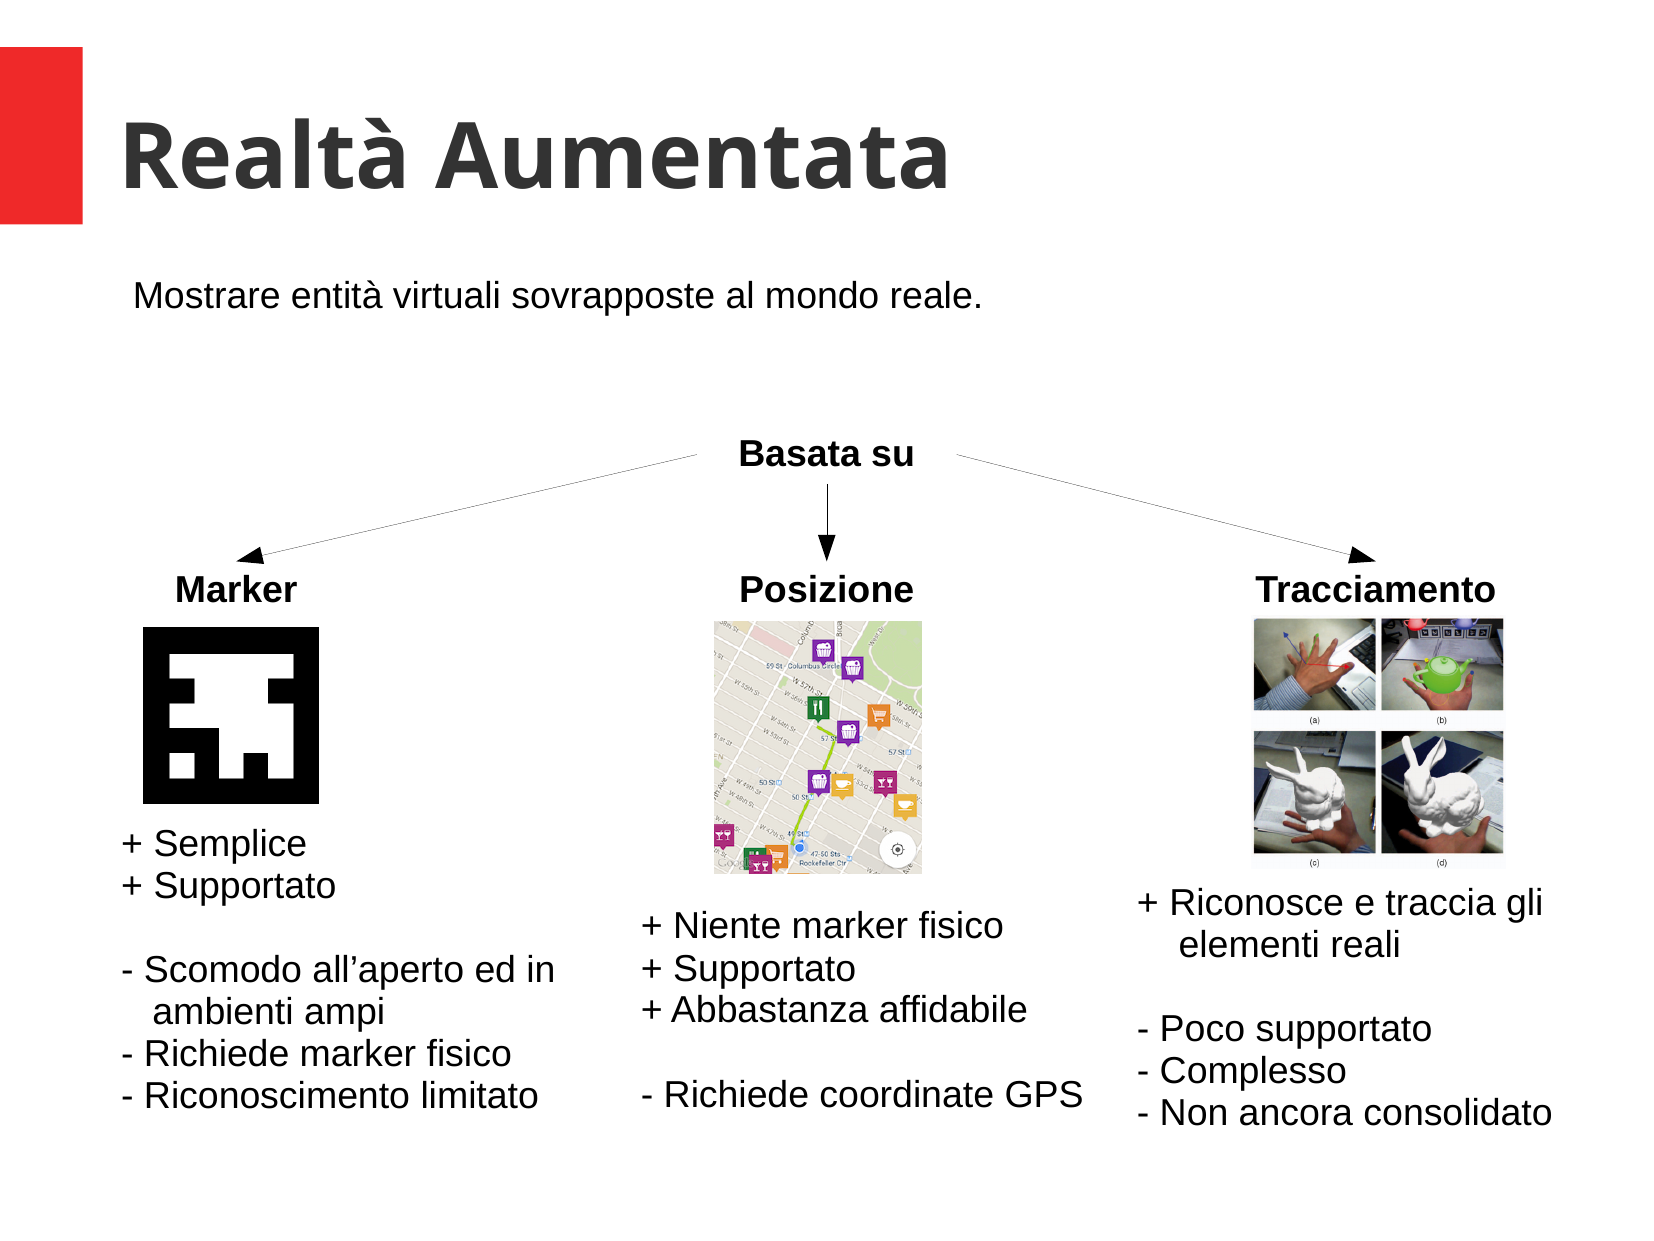

# Realtà Aumentata
Mostrare entità virtuali sovrapposte al mondo reale.
Basata su
Marker
+ Semplice
+ Supportato
- Scomodo all’aperto ed in
 ambienti ampi
- Richiede marker fisico
- Riconoscimento limitato
Posizione
+ Niente marker fisico
+ Supportato
+ Abbastanza affidabile
- Richiede coordinate GPS
Tracciamento
+ Riconosce e traccia gli
 elementi reali
- Poco supportato
- Complesso
- Non ancora consolidato